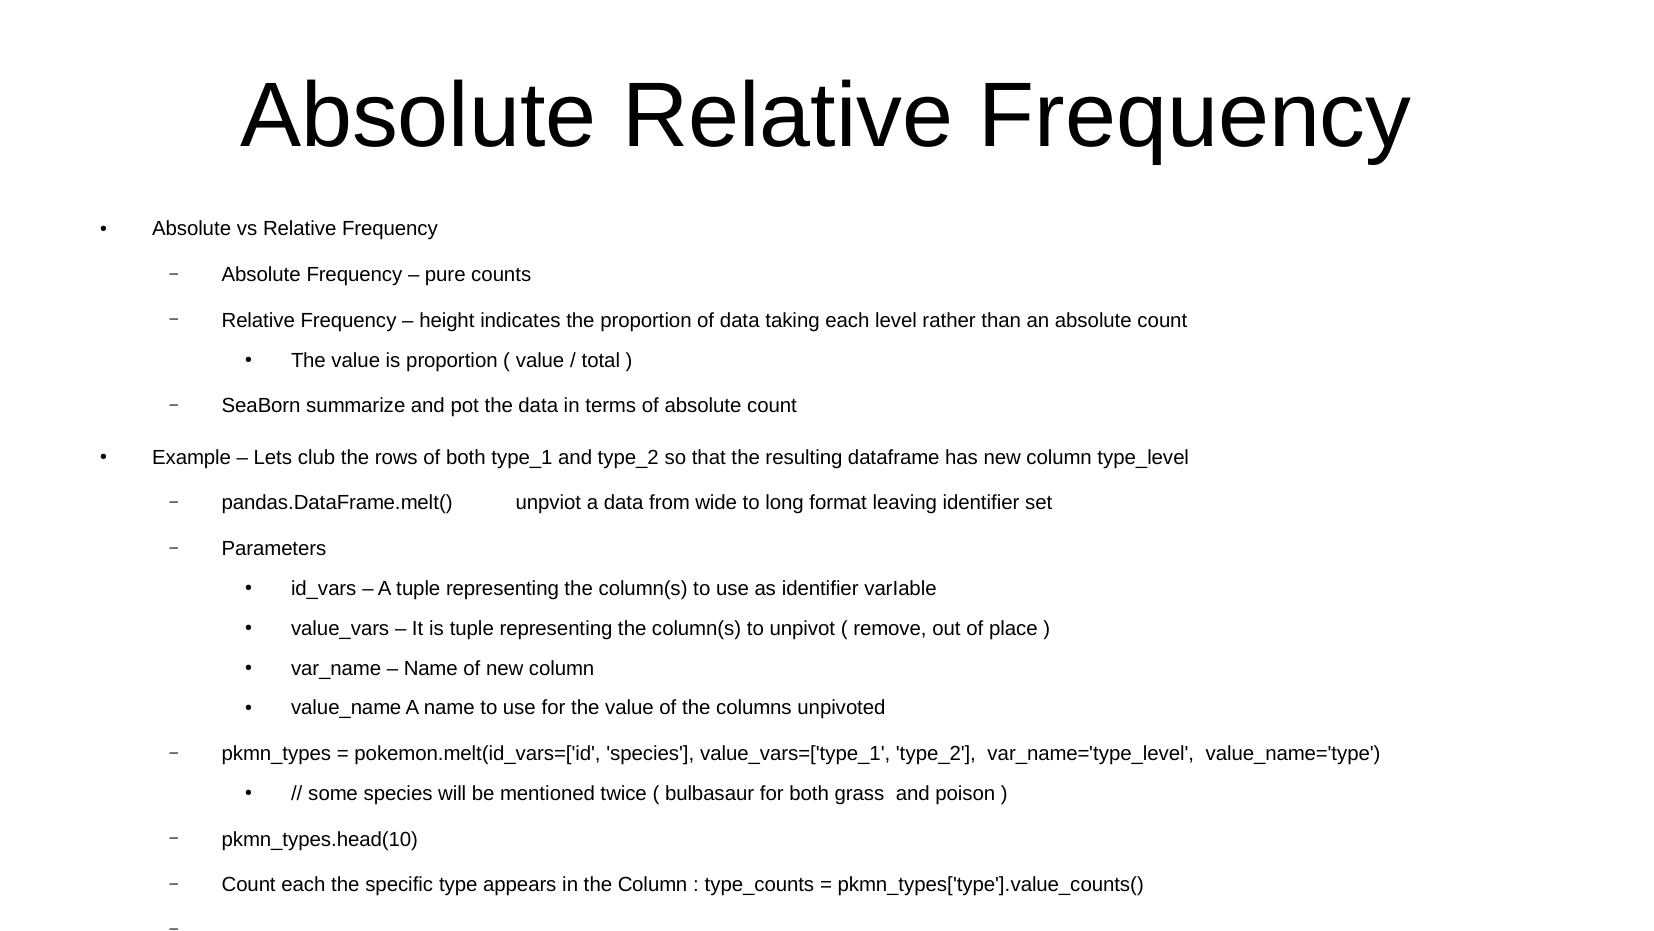

# Absolute Relative Frequency
Absolute vs Relative Frequency
Absolute Frequency – pure counts
Relative Frequency – height indicates the proportion of data taking each level rather than an absolute count
The value is proportion ( value / total )
SeaBorn summarize and pot the data in terms of absolute count
Example – Lets club the rows of both type_1 and type_2 so that the resulting dataframe has new column type_level
pandas.DataFrame.melt()	unpviot a data from wide to long format leaving identifier set
Parameters
id_vars – A tuple representing the column(s) to use as identifier varIable
value_vars – It is tuple representing the column(s) to unpivot ( remove, out of place )
var_name – Name of new column
value_name A name to use for the value of the columns unpivoted
pkmn_types = pokemon.melt(id_vars=['id', 'species'], value_vars=['type_1', 'type_2'], var_name='type_level', value_name='type')
// some species will be mentioned twice ( bulbasaur for both grass and poison )
pkmn_types.head(10)
Count each the specific type appears in the Column : type_counts = pkmn_types['type'].value_counts()